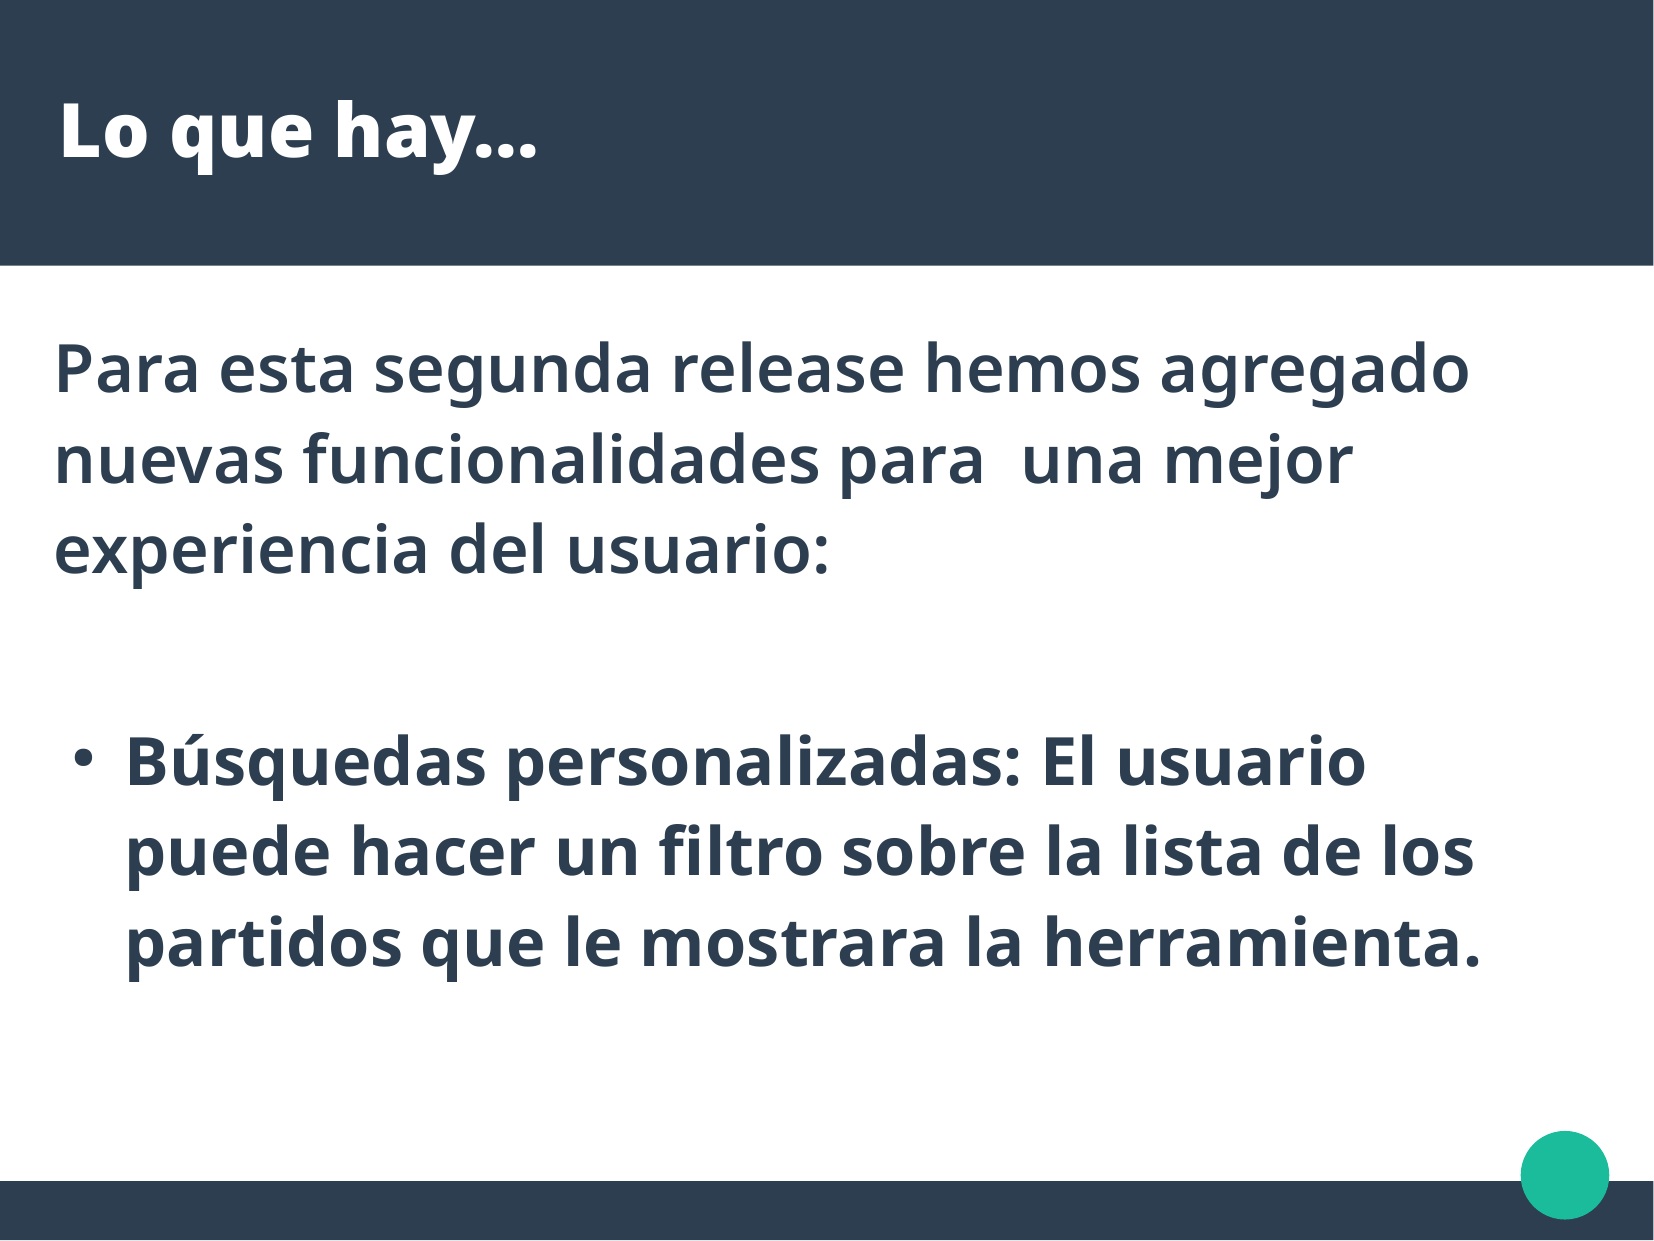

# Lo que hay...
Para esta segunda release hemos agregado nuevas funcionalidades para una mejor experiencia del usuario:
Búsquedas personalizadas: El usuario puede hacer un filtro sobre la lista de los partidos que le mostrara la herramienta.